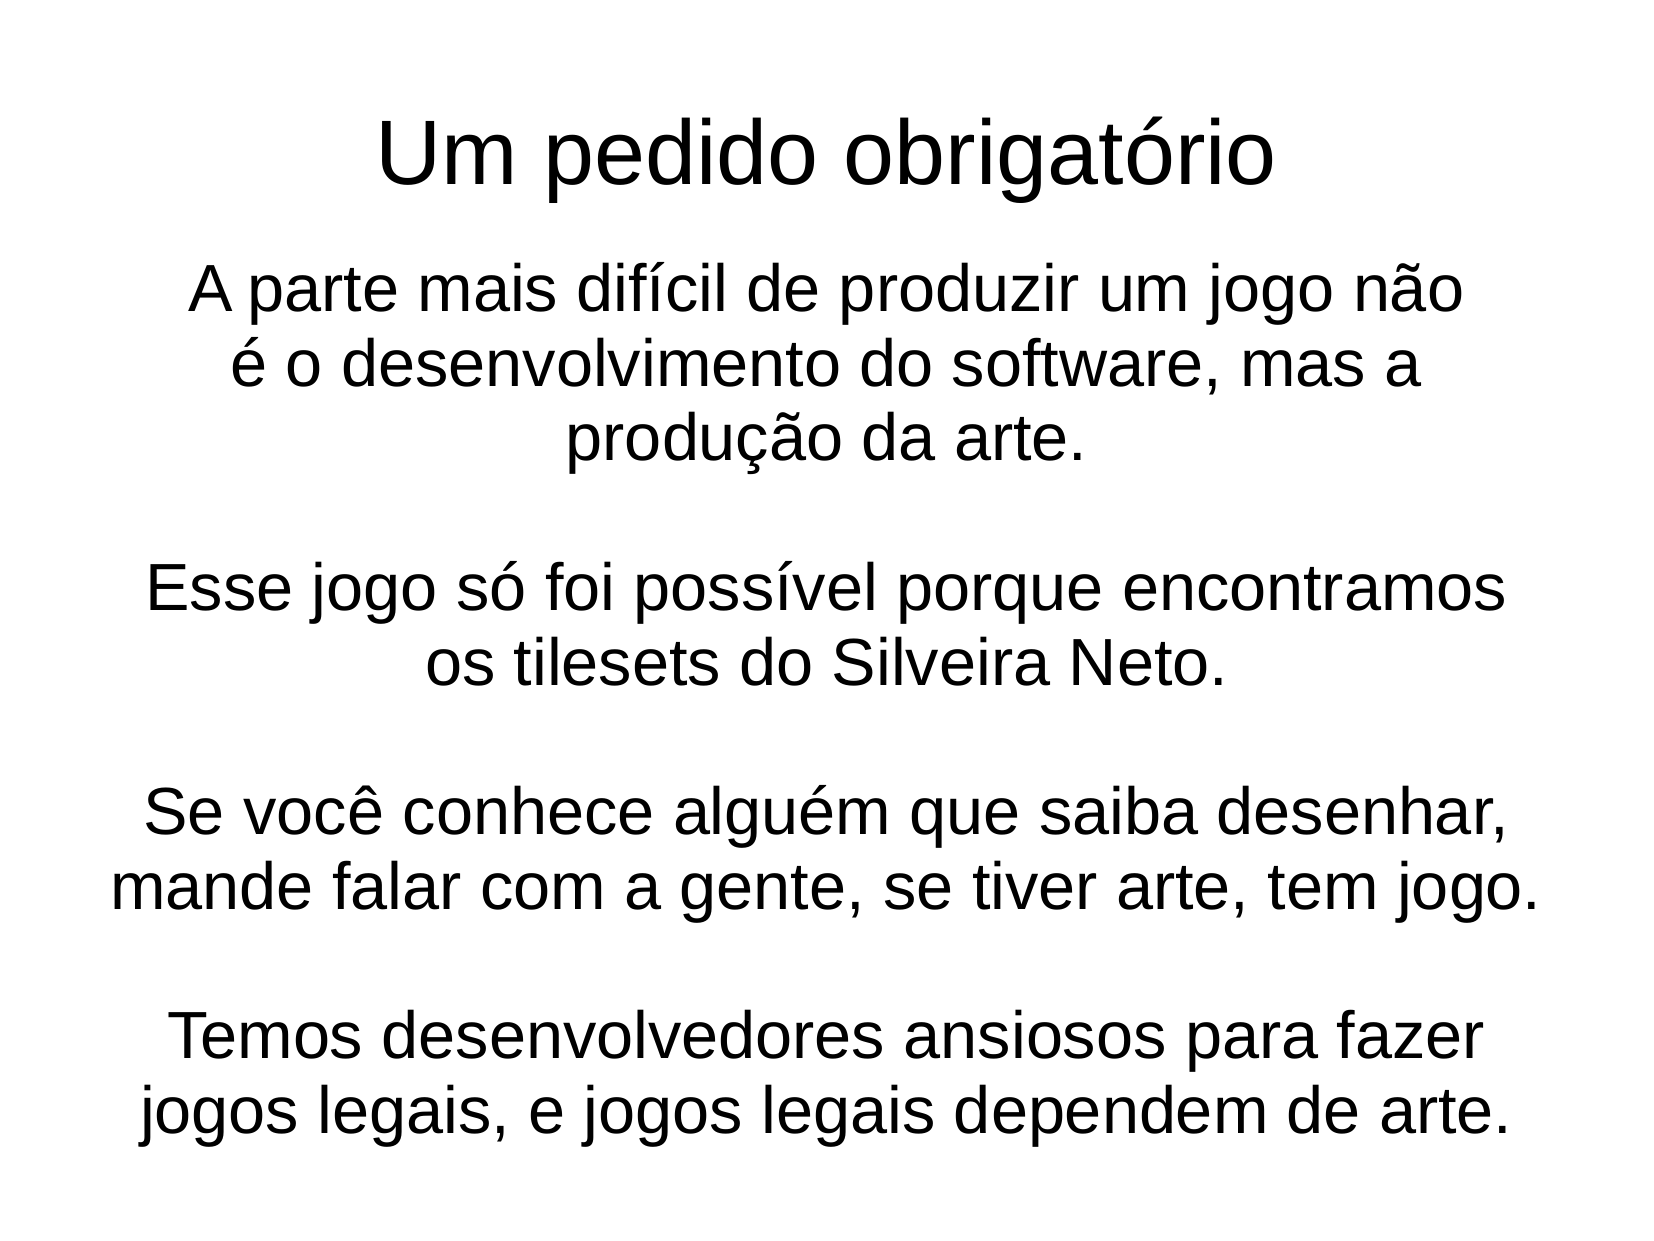

# Um pedido obrigatório
A parte mais difícil de produzir um jogo não
é o desenvolvimento do software, mas a produção da arte.
Esse jogo só foi possível porque encontramos
os tilesets do Silveira Neto.
Se você conhece alguém que saiba desenhar,
mande falar com a gente, se tiver arte, tem jogo.
Temos desenvolvedores ansiosos para fazer jogos legais, e jogos legais dependem de arte.